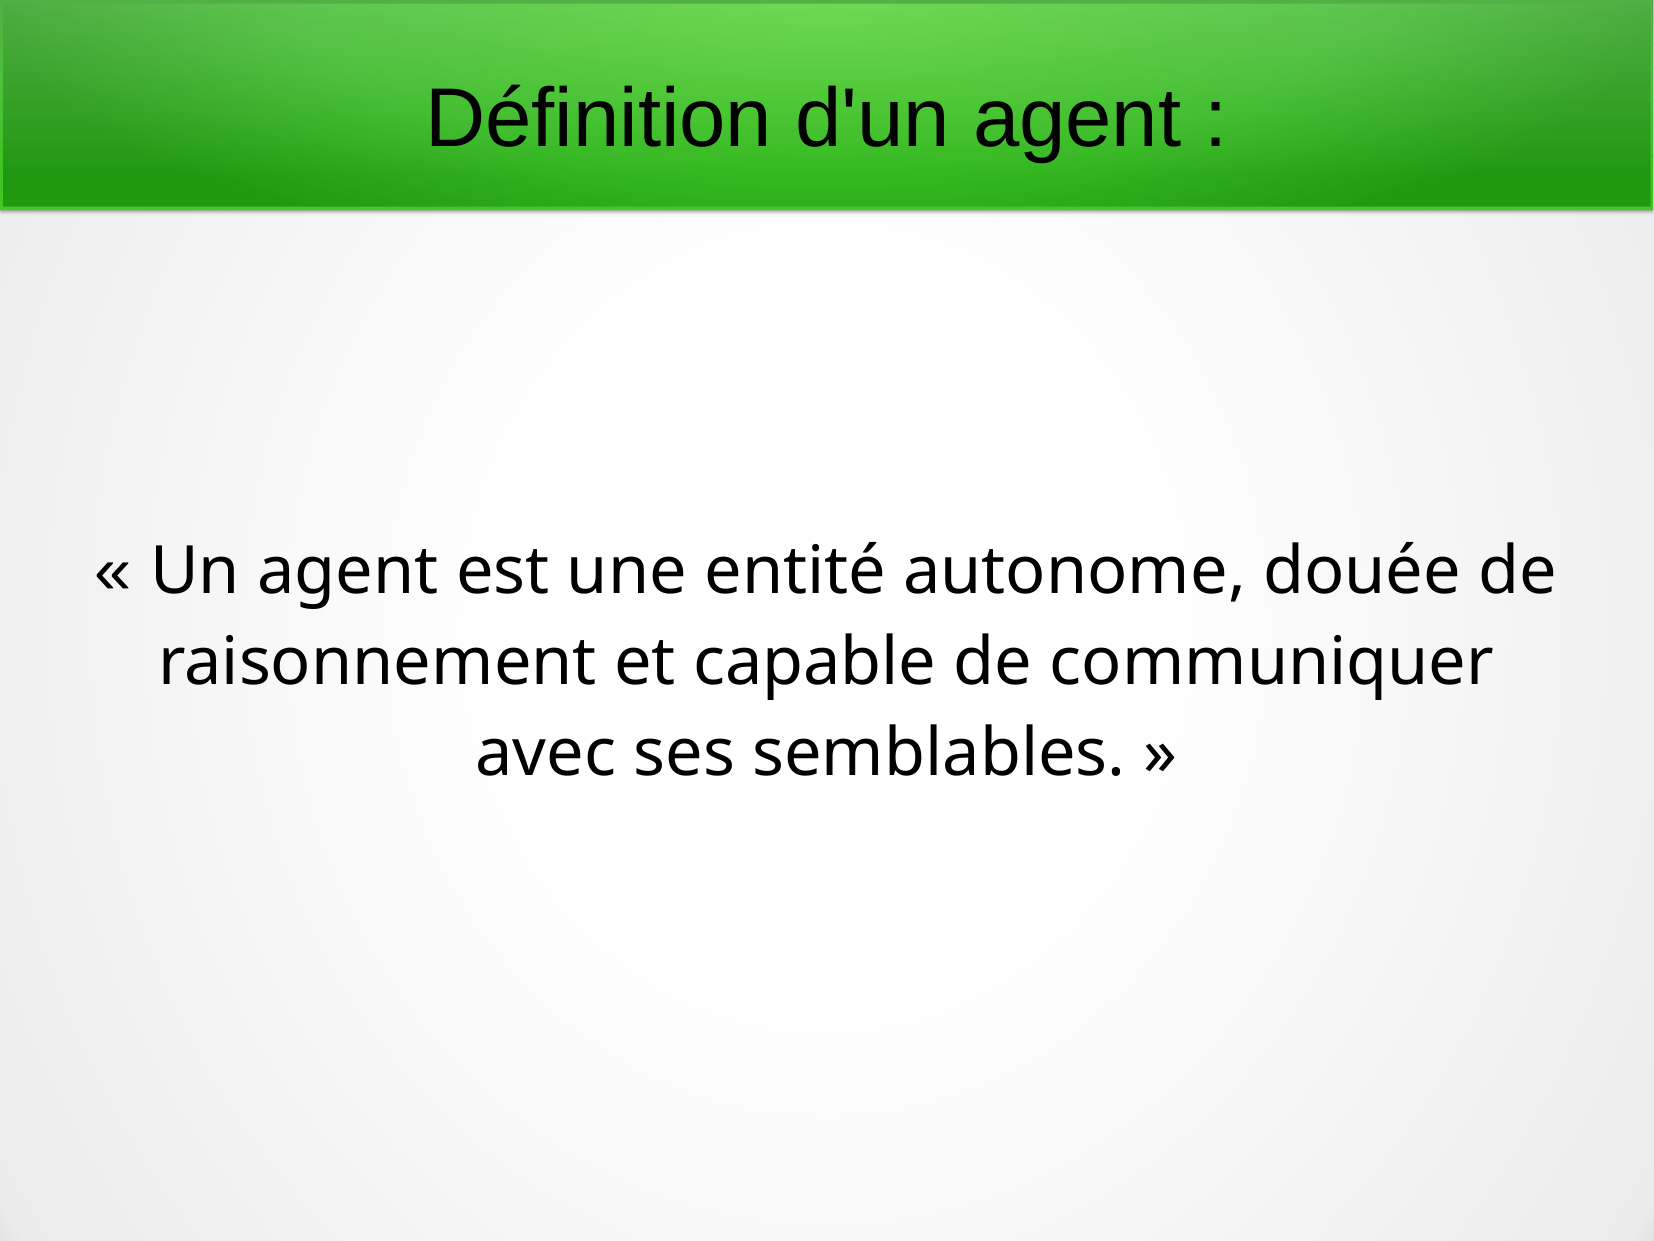

# Définition d'un agent :
« Un agent est une entité autonome, douée de raisonnement et capable de communiquer
avec ses semblables. »